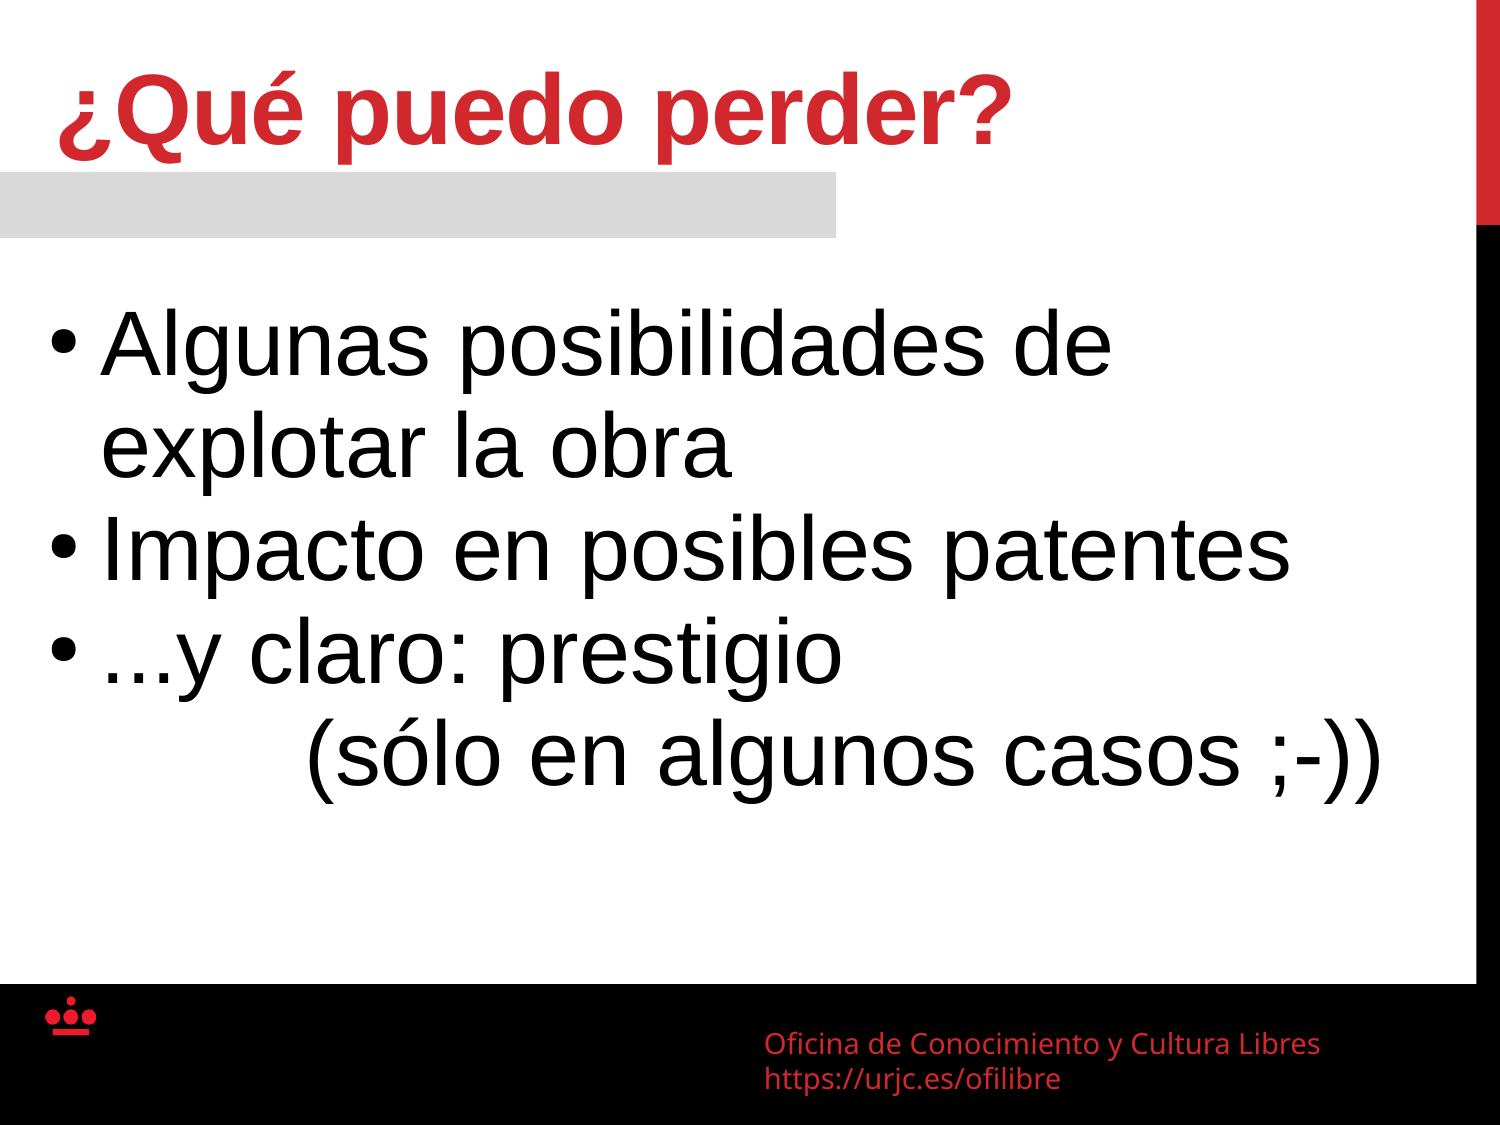

¿Qué puedo perder?
#
Algunas posibilidades de explotar la obra
Impacto en posibles patentes
...y claro: prestigio
 (sólo en algunos casos ;-))
Oficina de Conocimiento y Cultura Libres
https://urjc.es/ofilibre